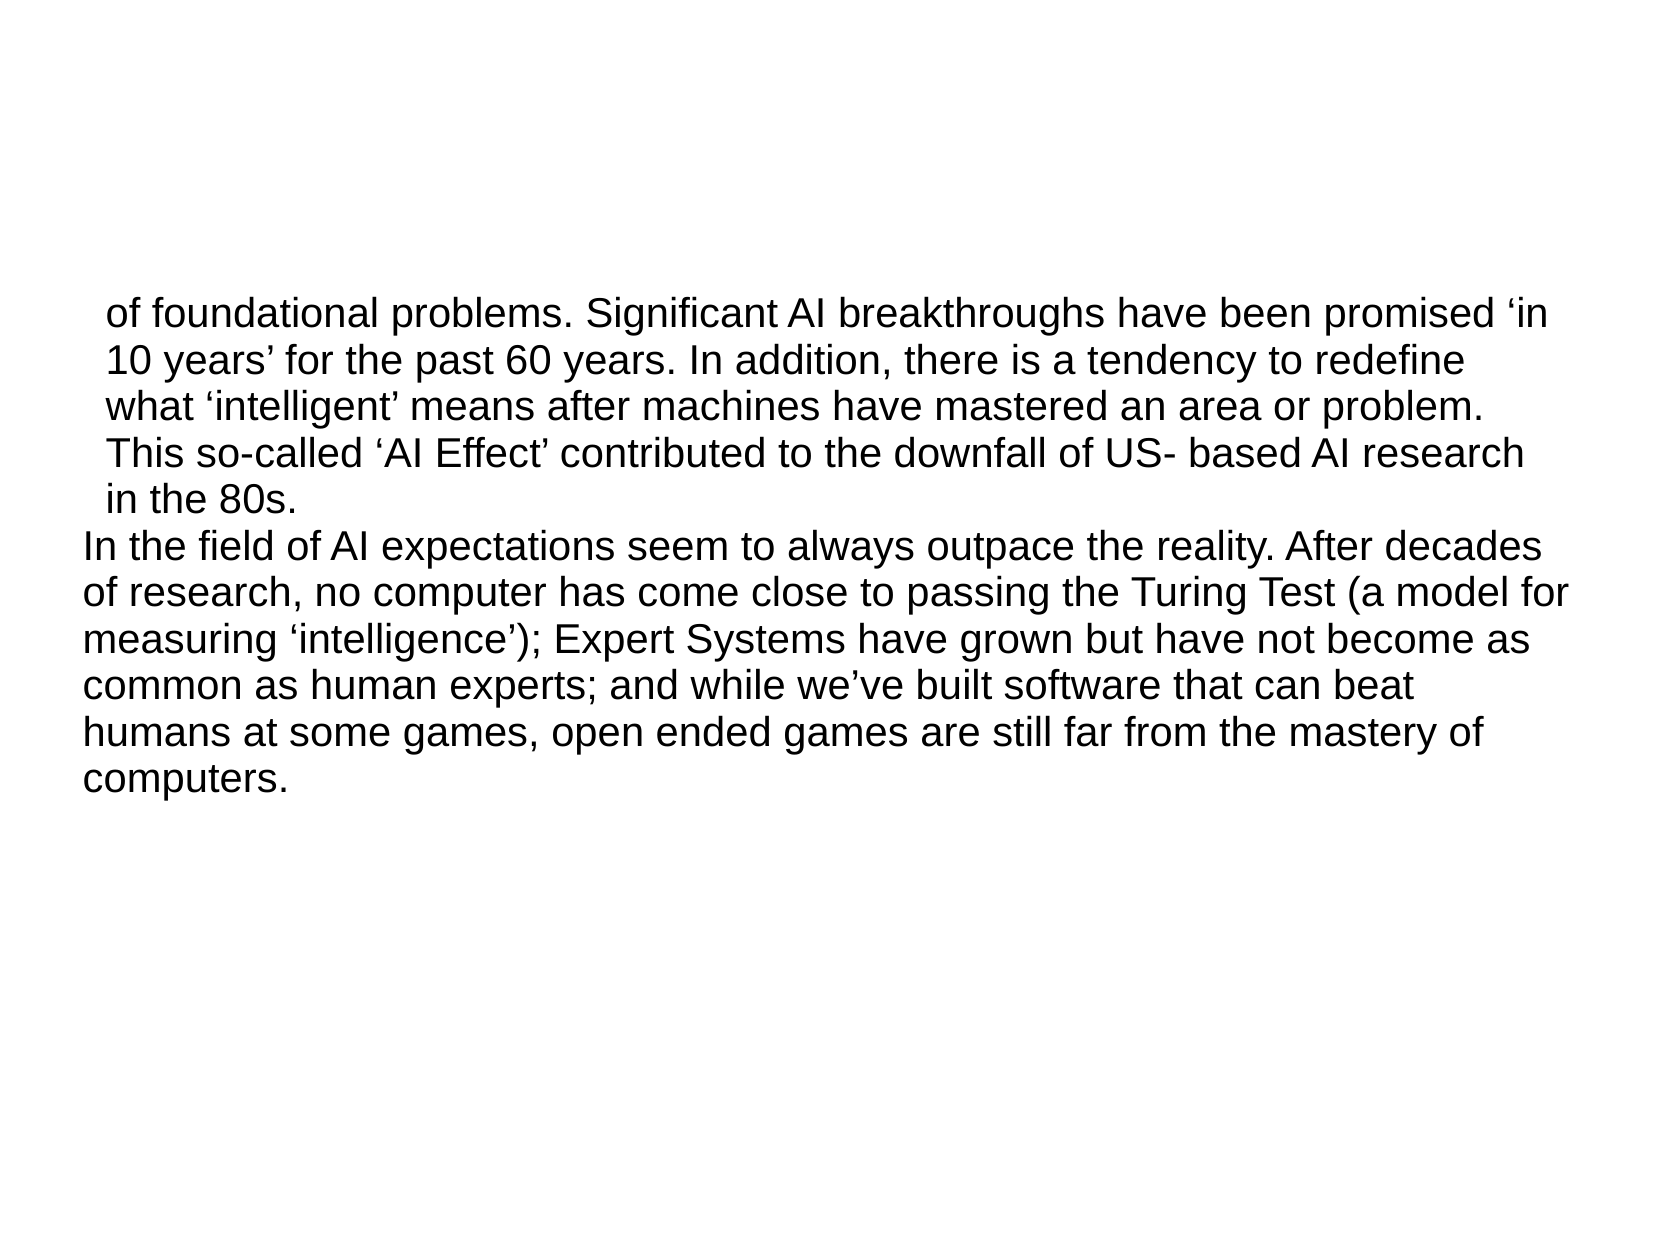

# of foundational problems. Significant AI breakthroughs have been promised ‘in 10 years’ for the past 60 years. In addition, there is a tendency to redefine what ‘intelligent’ means after machines have mastered an area or problem. This so-called ‘AI Effect’ contributed to the downfall of US- based AI research in the 80s.
In the field of AI expectations seem to always outpace the reality. After decades of research, no computer has come close to passing the Turing Test (a model for measuring ‘intelligence’); Expert Systems have grown but have not become as common as human experts; and while we’ve built software that can beat humans at some games, open ended games are still far from the mastery of computers.